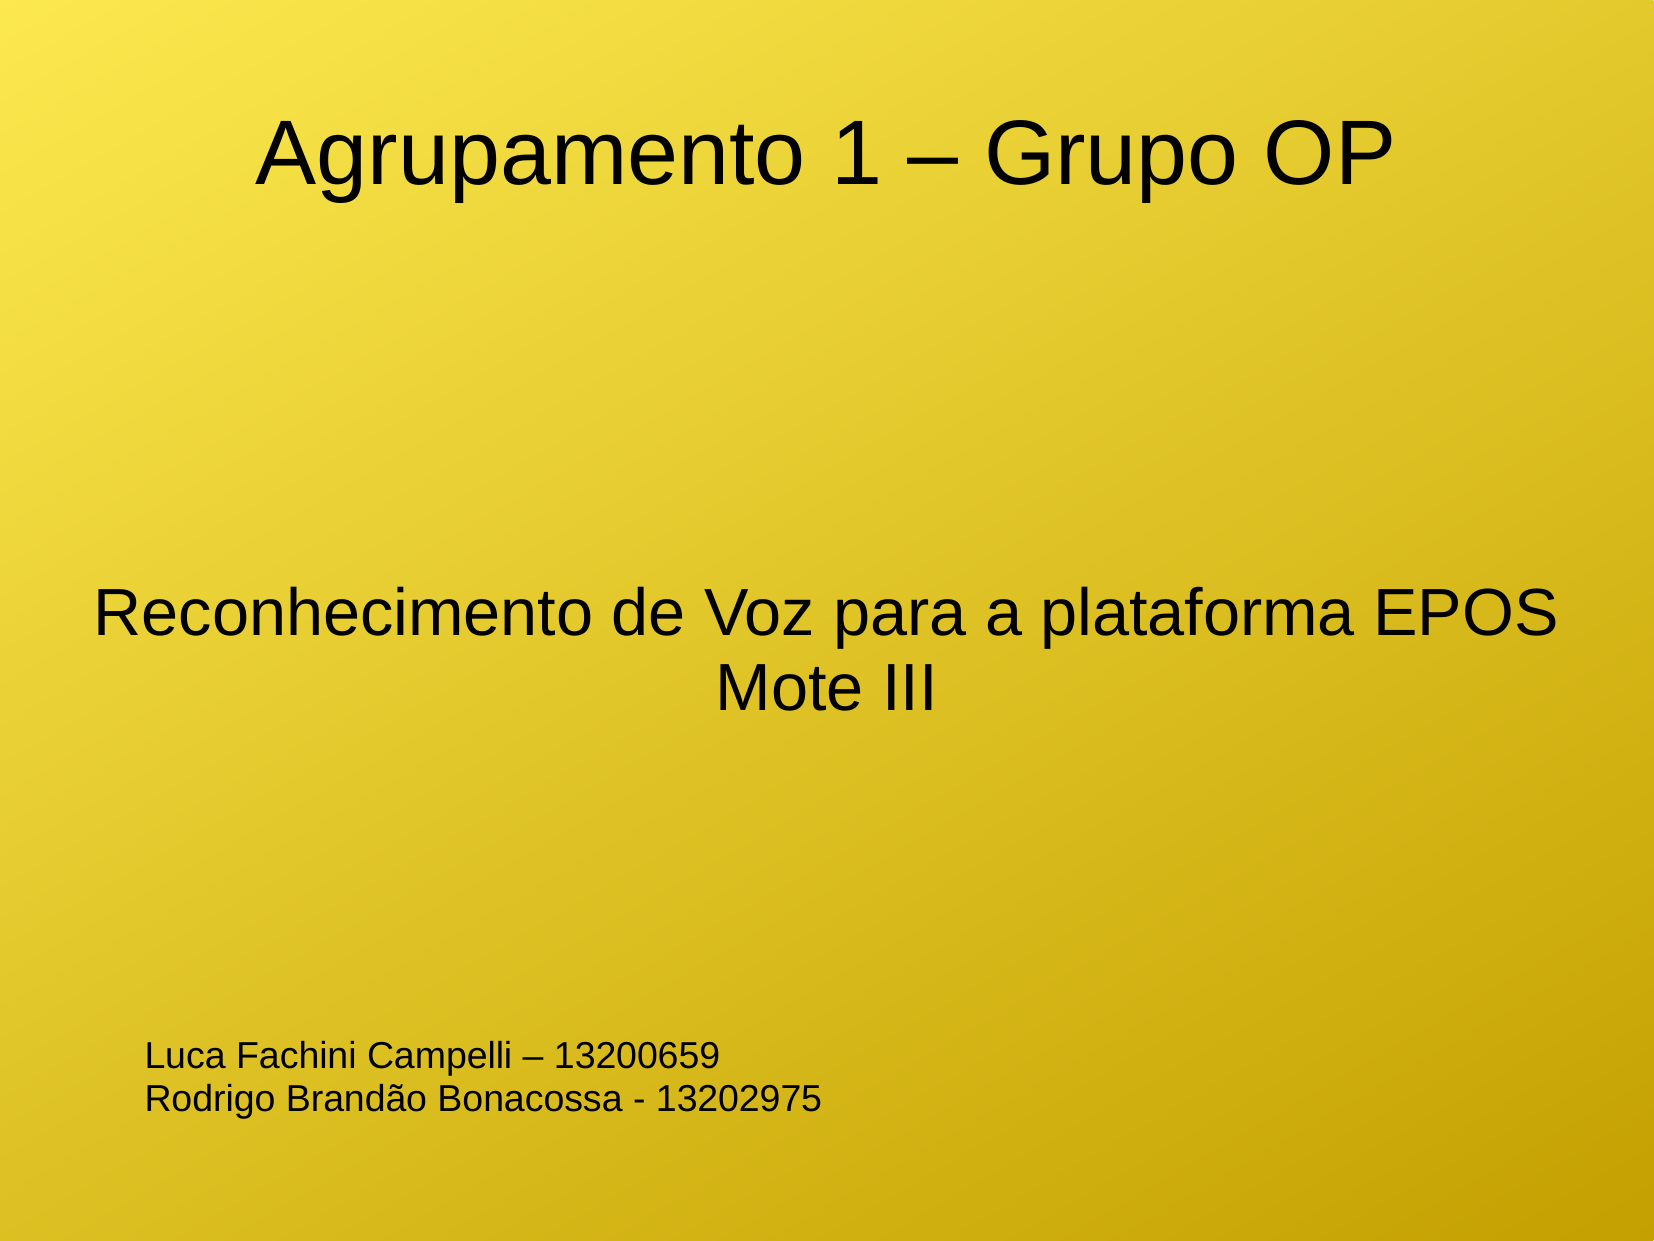

# Agrupamento 1 – Grupo OP
Reconhecimento de Voz para a plataforma EPOS Mote III
Luca Fachini Campelli – 13200659
Rodrigo Brandão Bonacossa - 13202975